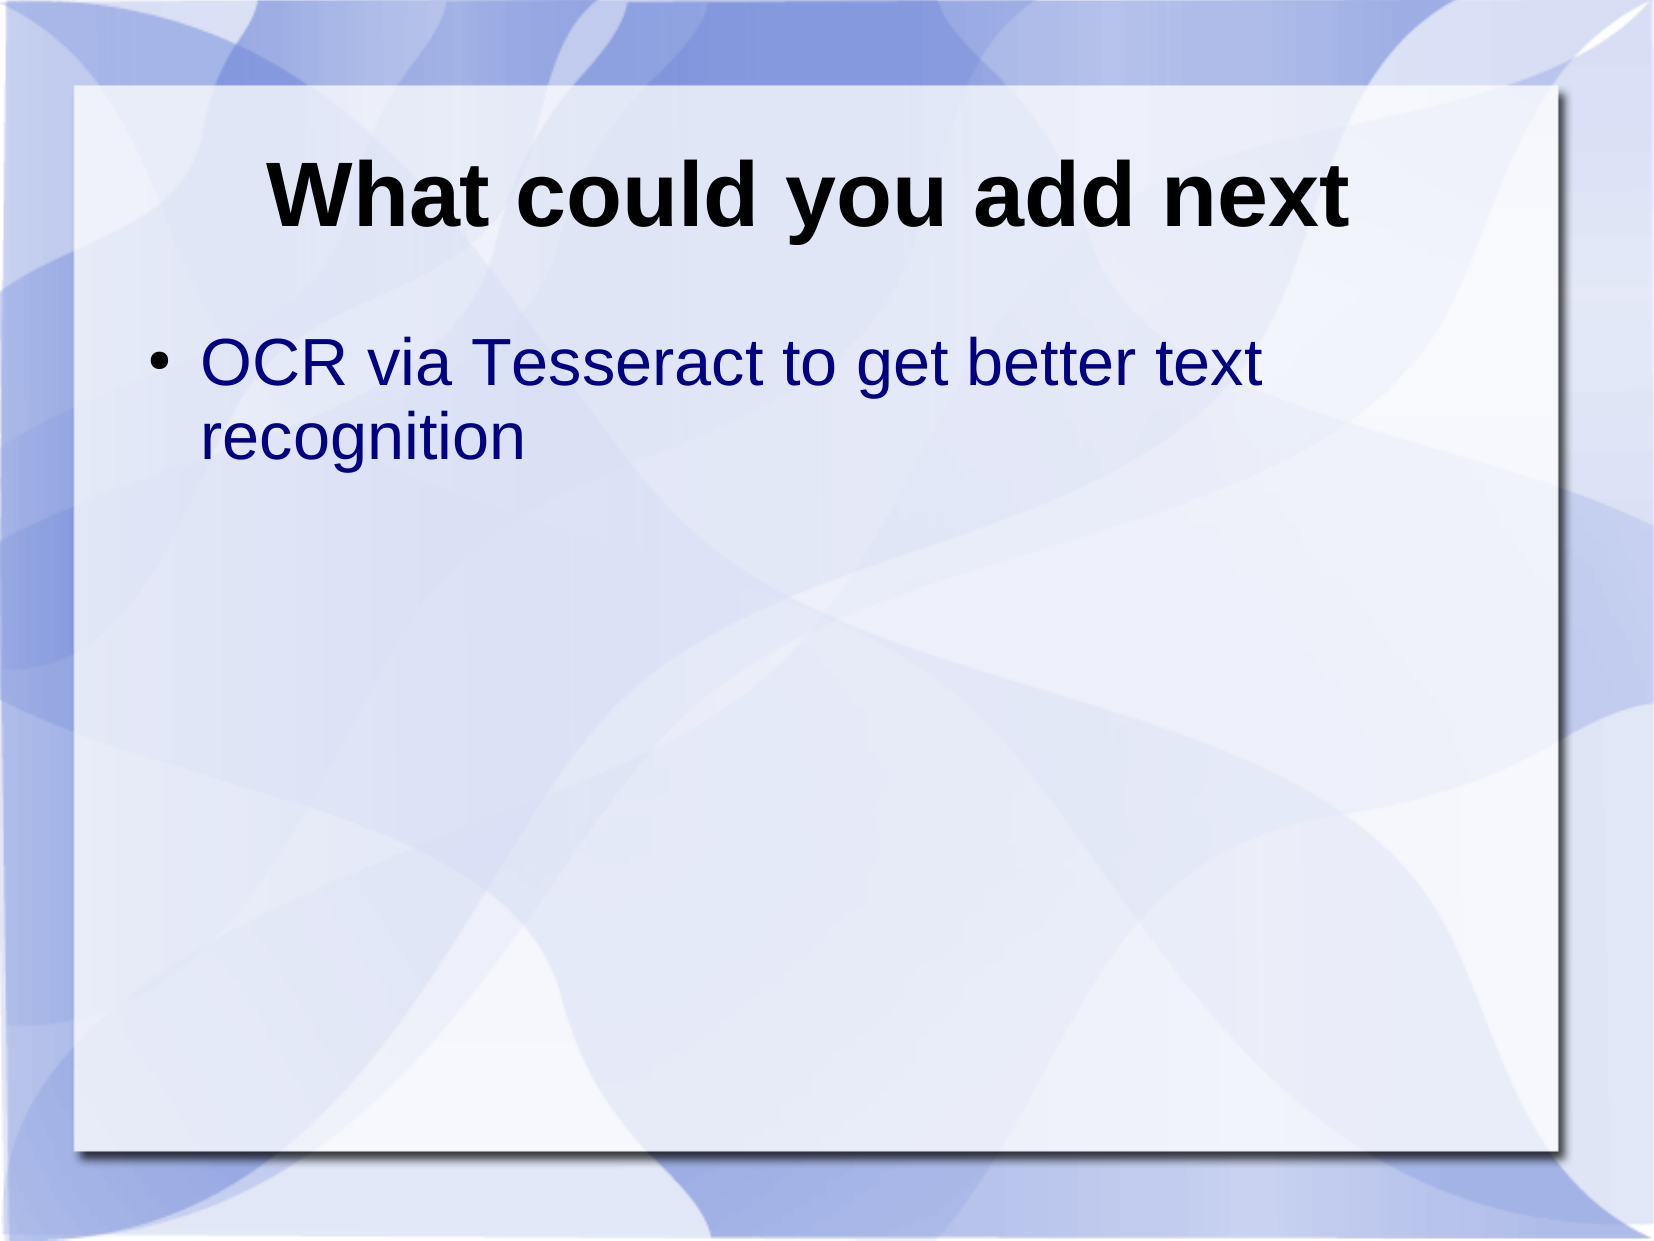

# What could you add next
OCR via Tesseract to get better text recognition